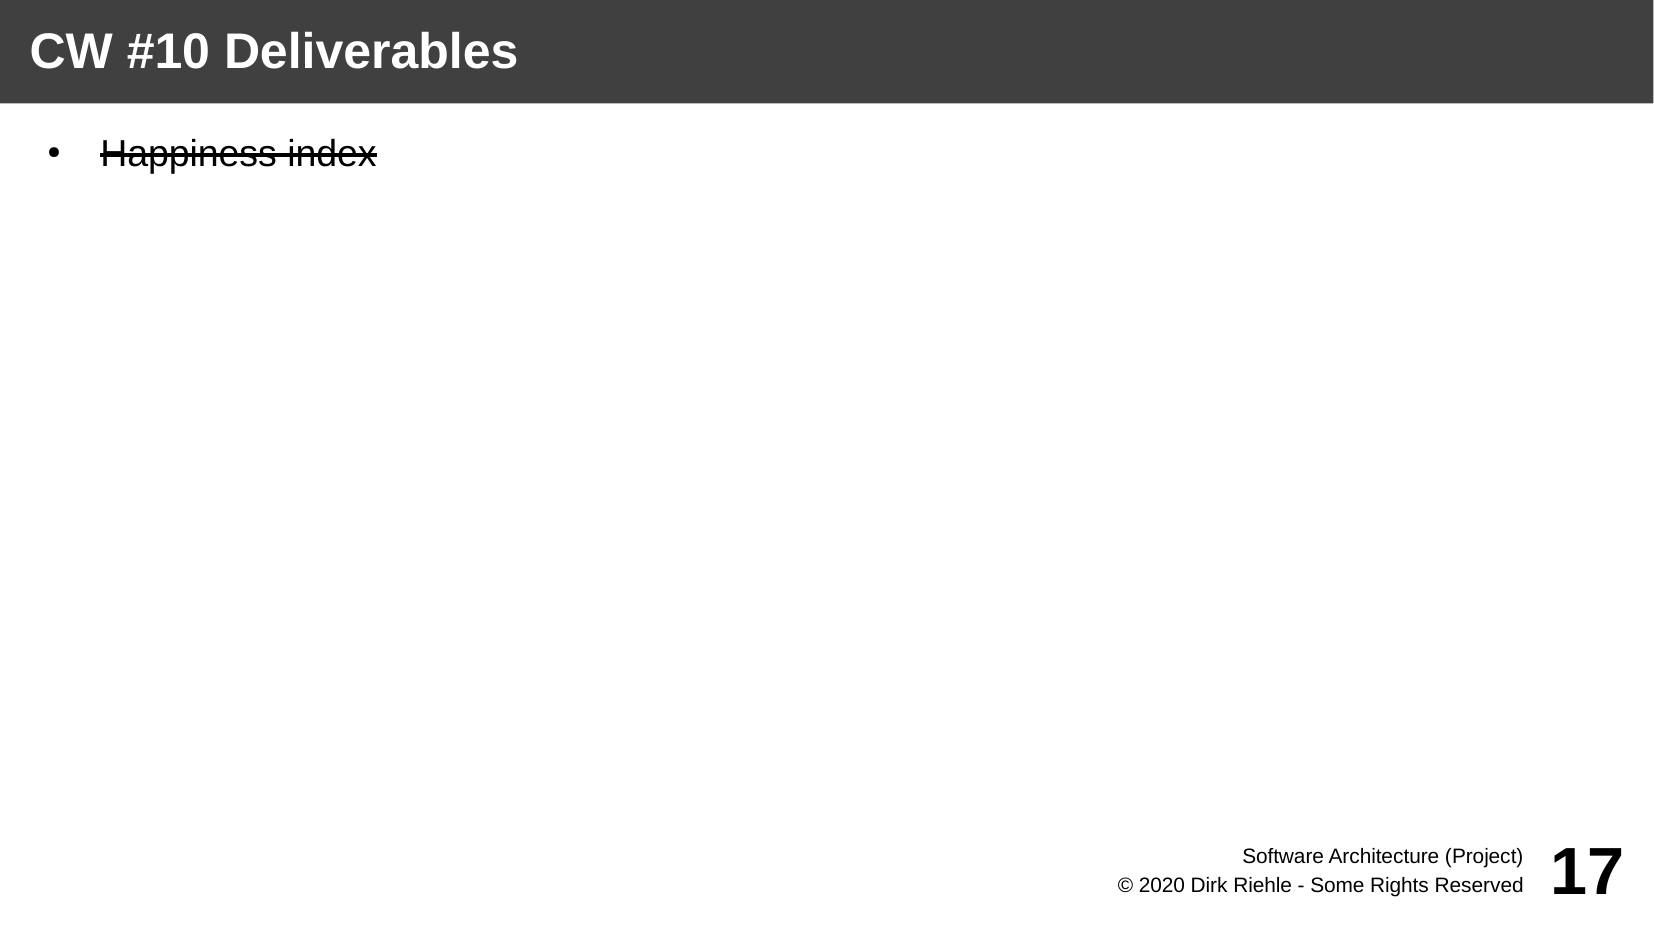

# CW #10 Deliverables
Happiness index
Software Architecture (Project)
17
© 2020 Dirk Riehle - Some Rights Reserved